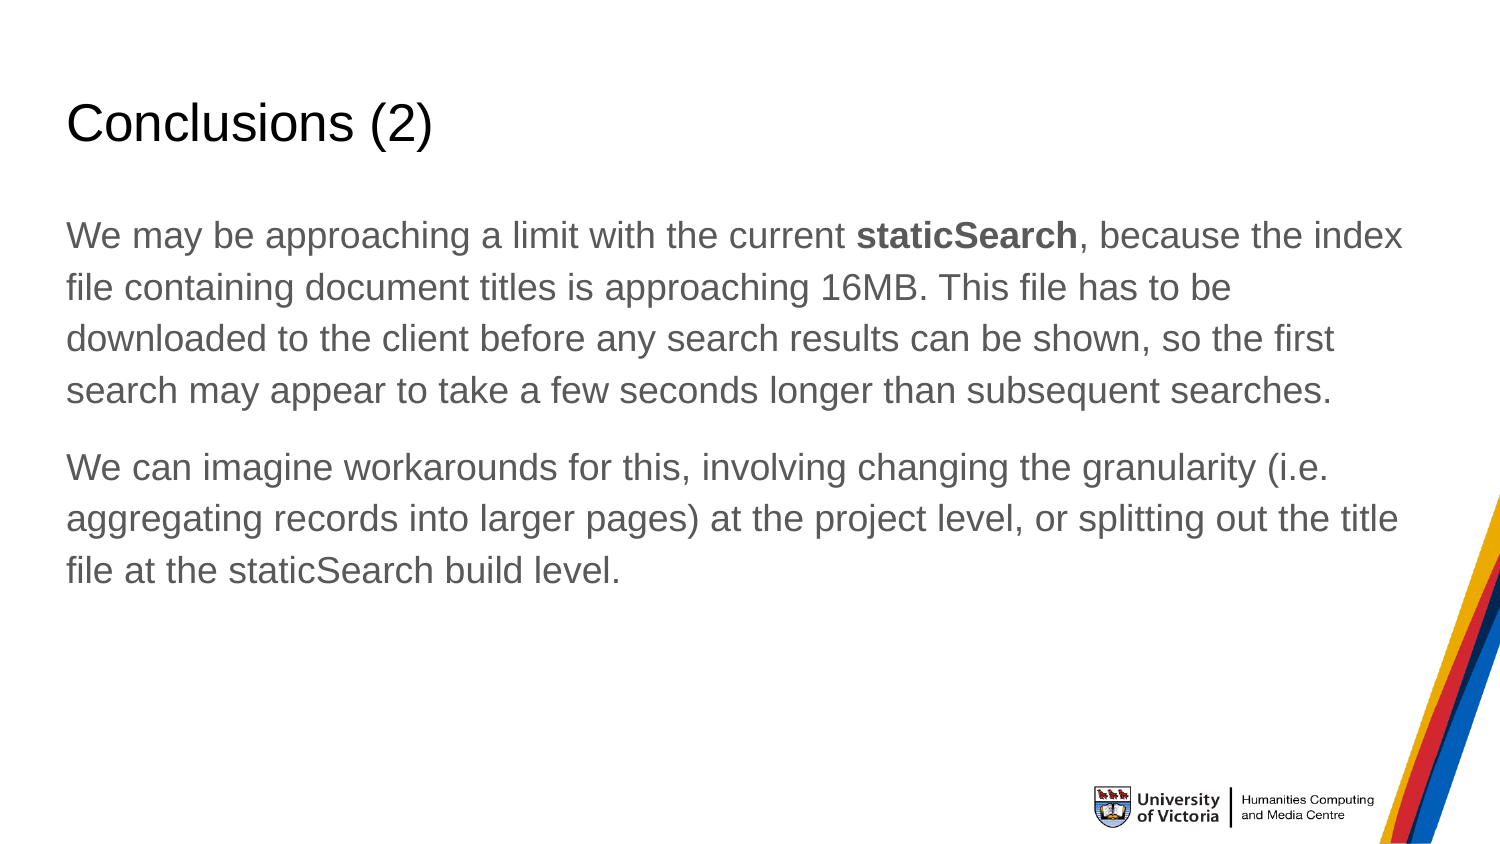

# Conclusions (2)
We may be approaching a limit with the current staticSearch, because the index file containing document titles is approaching 16MB. This file has to be downloaded to the client before any search results can be shown, so the first search may appear to take a few seconds longer than subsequent searches.
We can imagine workarounds for this, involving changing the granularity (i.e. aggregating records into larger pages) at the project level, or splitting out the title file at the staticSearch build level.